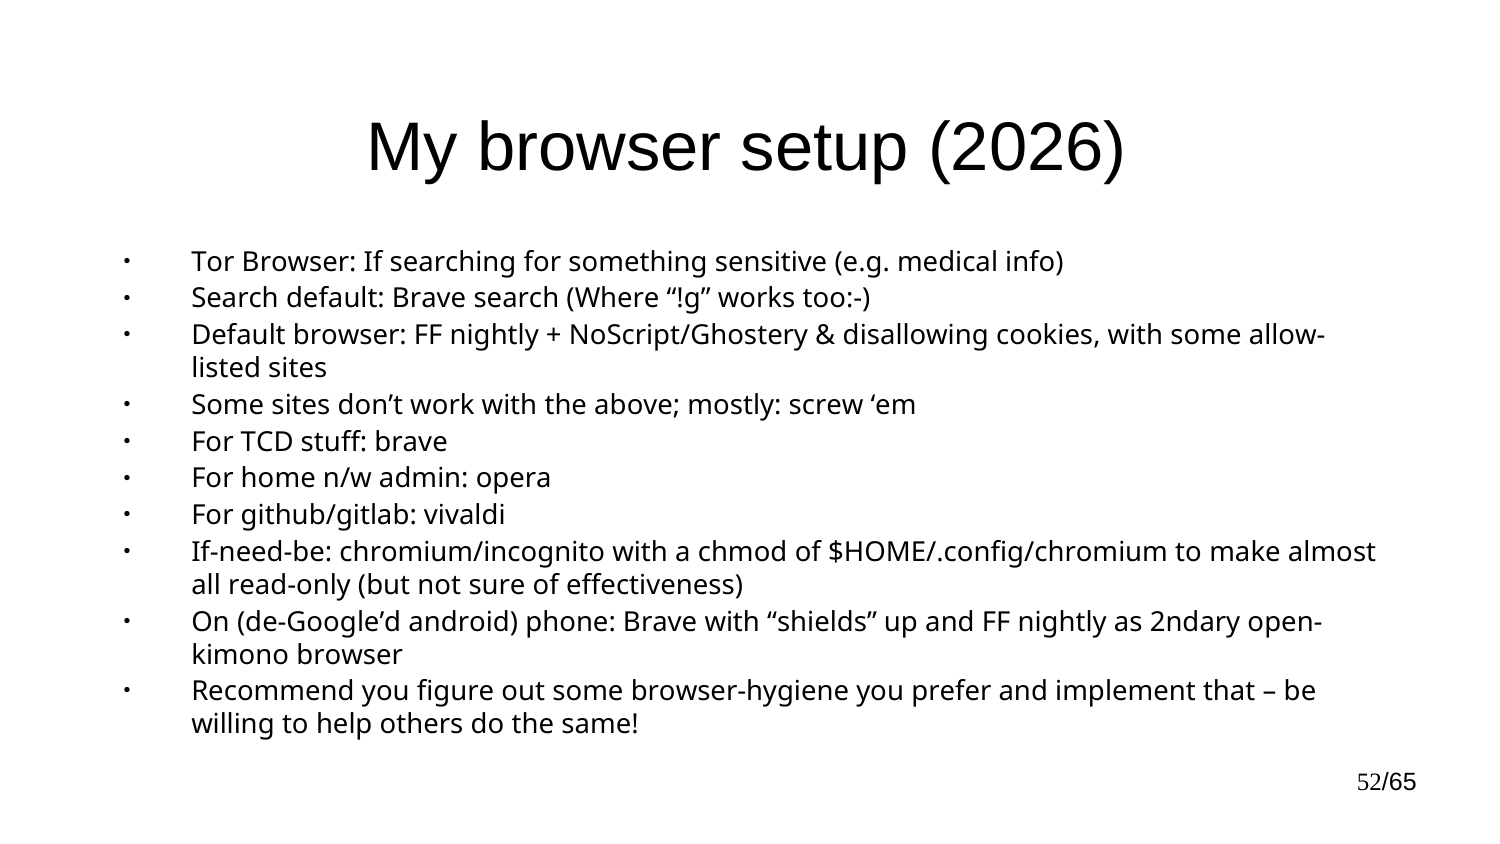

# My browser setup (2026)
Tor Browser: If searching for something sensitive (e.g. medical info)
Search default: Brave search (Where “!g” works too:-)
Default browser: FF nightly + NoScript/Ghostery & disallowing cookies, with some allow-listed sites
Some sites don’t work with the above; mostly: screw ‘em
For TCD stuff: brave
For home n/w admin: opera
For github/gitlab: vivaldi
If-need-be: chromium/incognito with a chmod of $HOME/.config/chromium to make almost all read-only (but not sure of effectiveness)
On (de-Google’d android) phone: Brave with “shields” up and FF nightly as 2ndary open-kimono browser
Recommend you figure out some browser-hygiene you prefer and implement that – be willing to help others do the same!